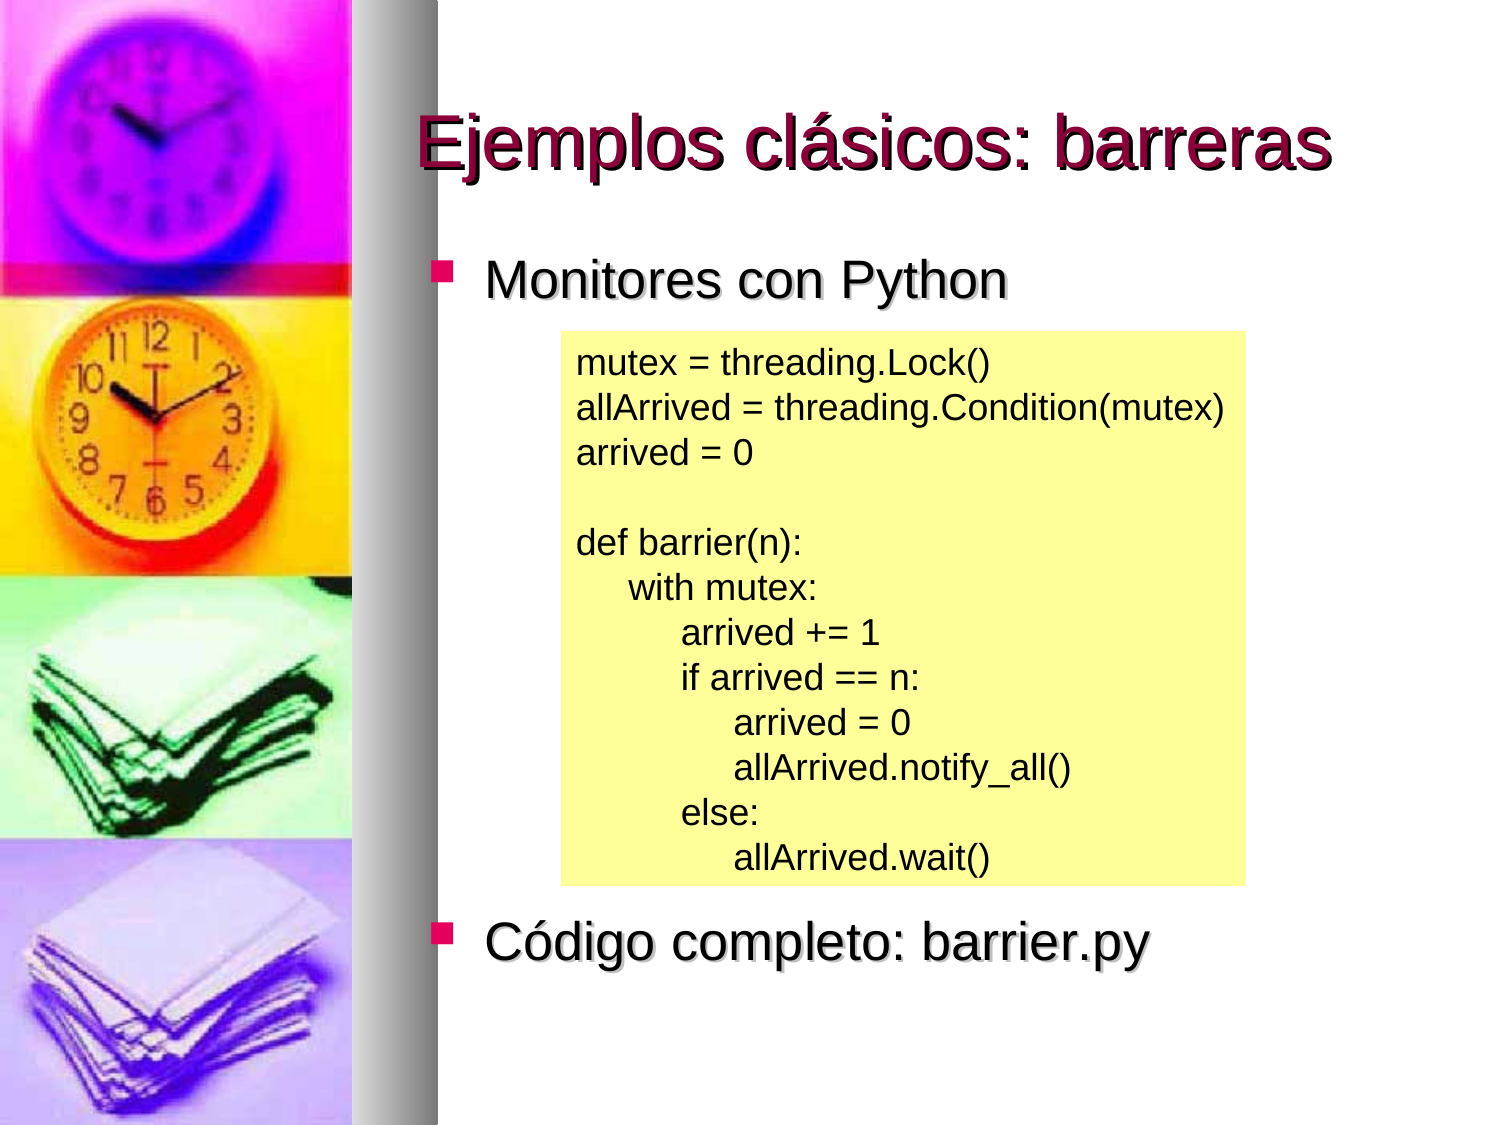

# Ejemplos clásicos: barreras
Monitores con Python
Código completo: barrier.py
mutex = threading.Lock()
allArrived = threading.Condition(mutex)
arrived = 0
def barrier(n):
 with mutex:
 arrived += 1
 if arrived == n:
 arrived = 0
 allArrived.notify_all()
 else:
 allArrived.wait()